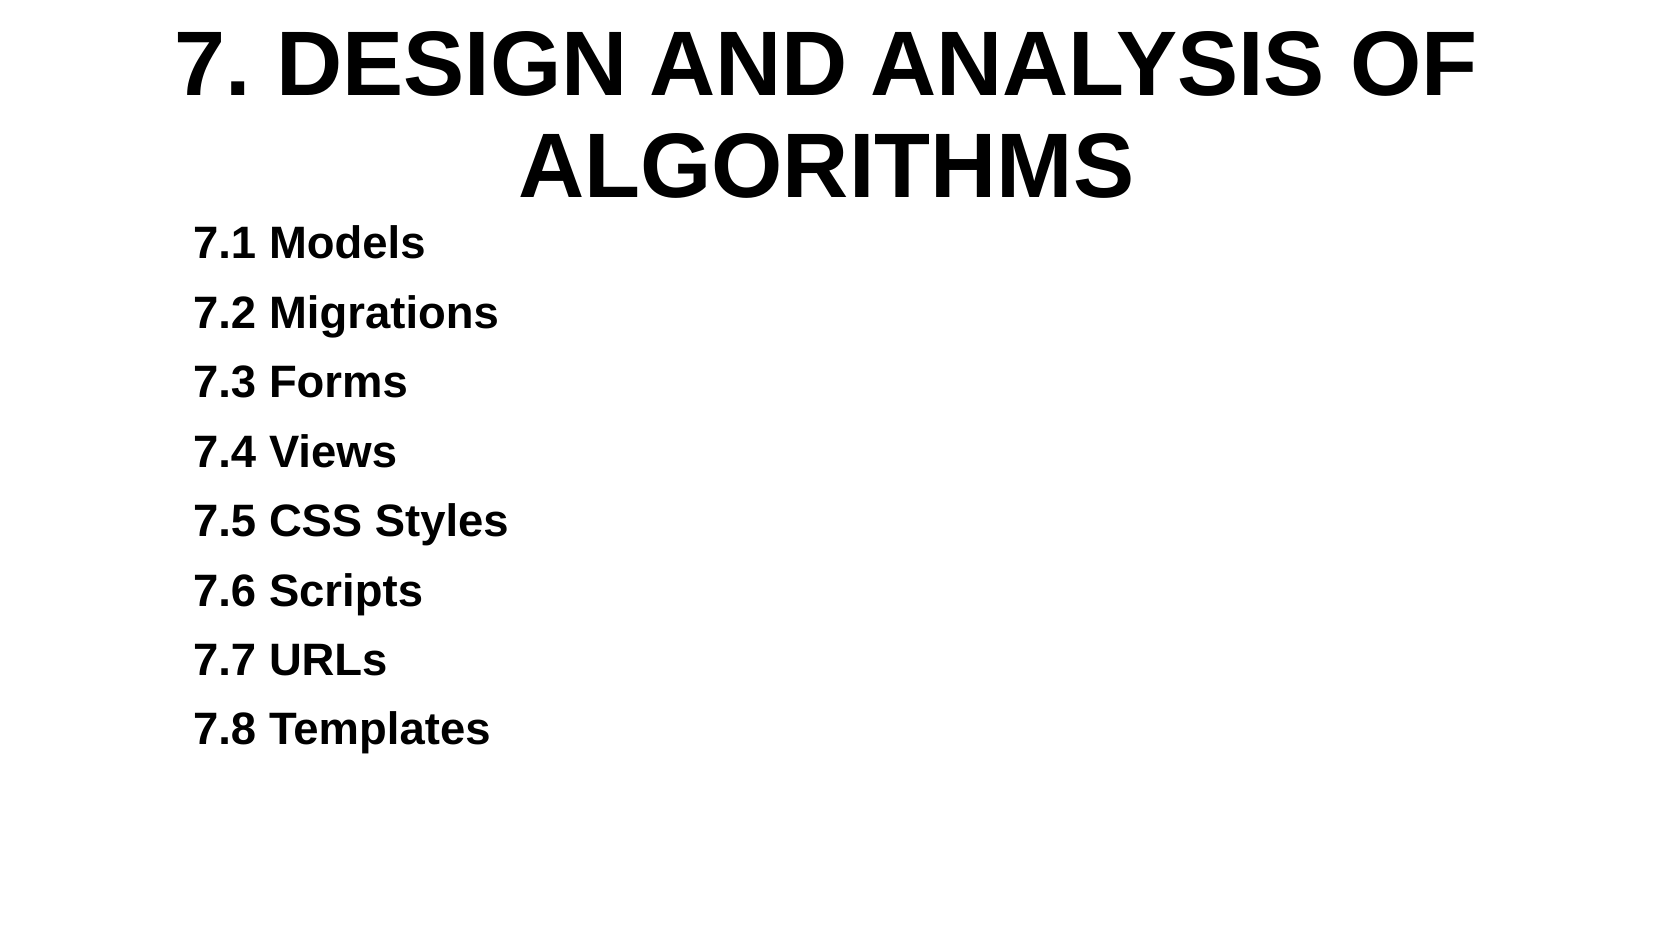

# 7. DESIGN AND ANALYSIS OF ALGORITHMS
7.1 Models
7.2 Migrations
7.3 Forms
7.4 Views
7.5 CSS Styles
7.6 Scripts
7.7 URLs
7.8 Templates